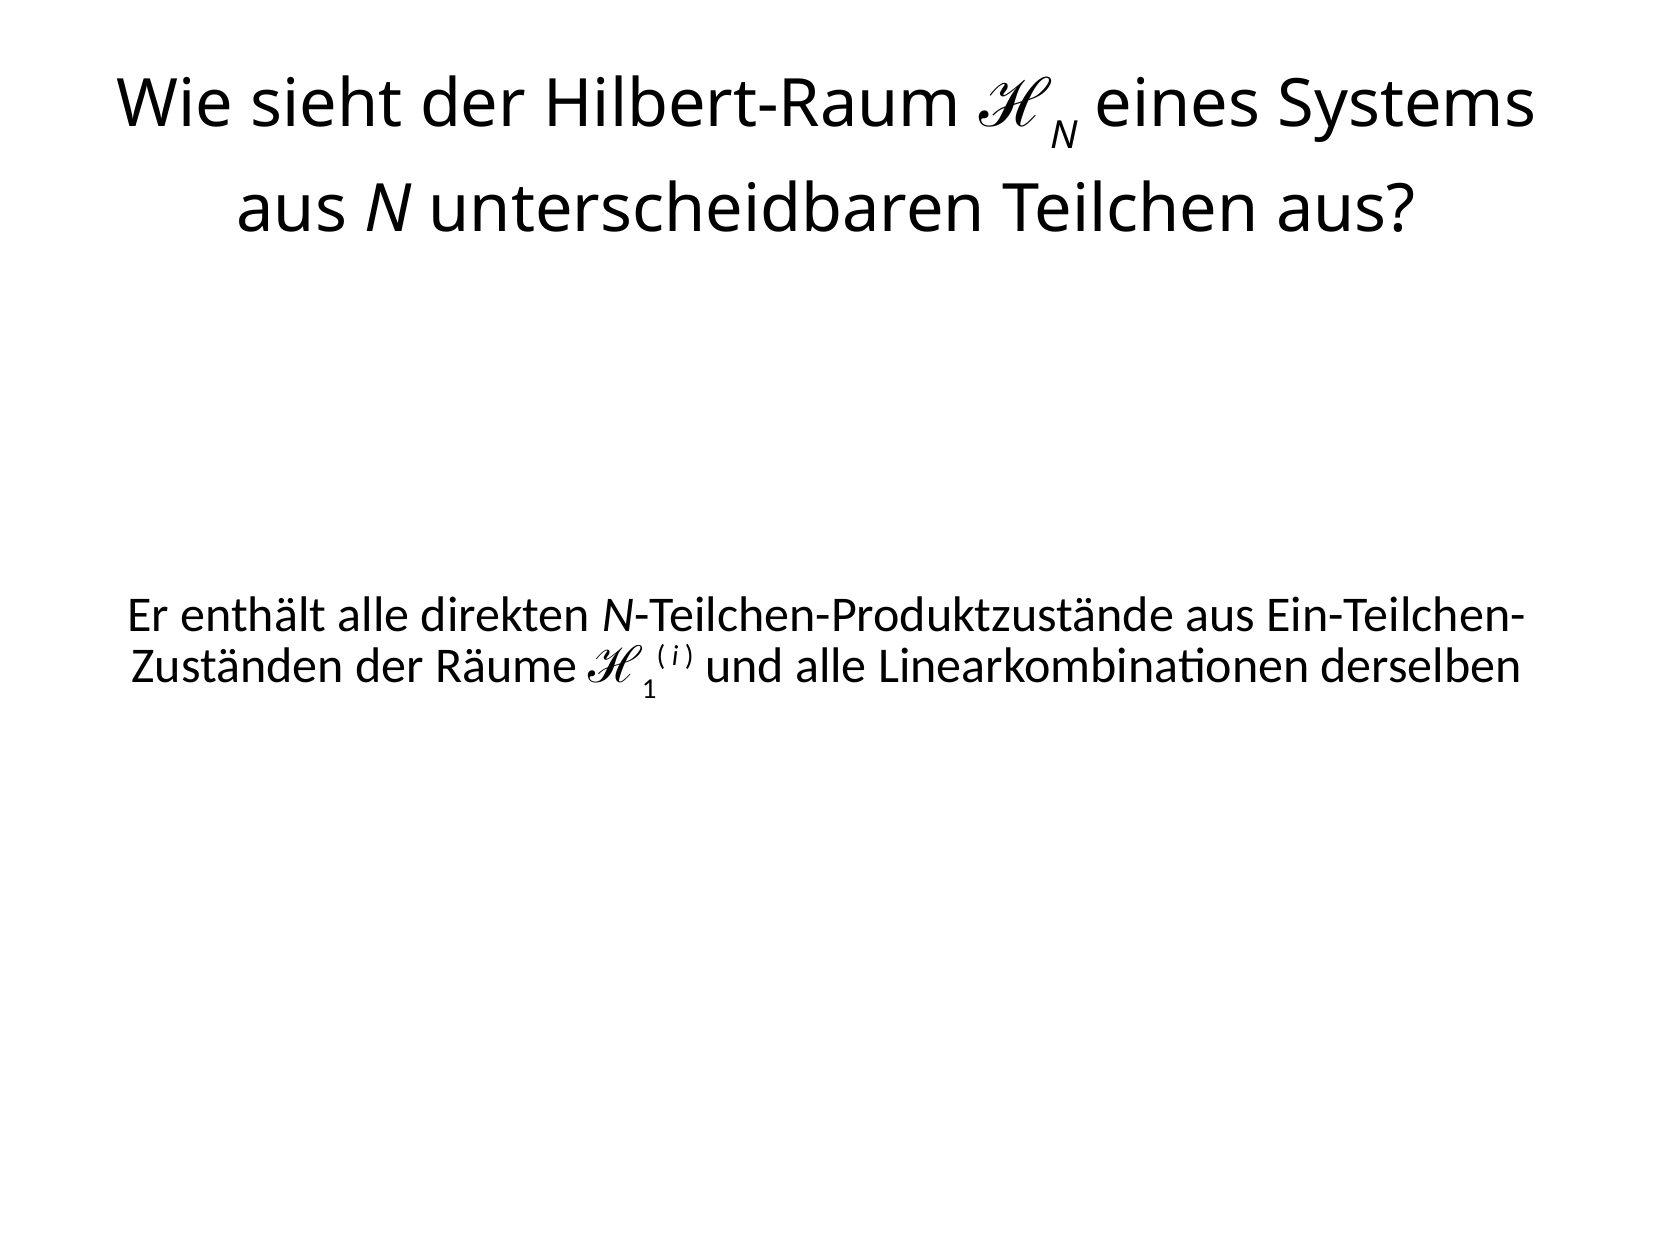

# Wie sieht der Hilbert-Raum ℋN eines Systems aus N unterscheidbaren Teilchen aus?
Er enthält alle direkten N-Teilchen-Produktzustände aus Ein-Teilchen-Zuständen der Räume ℋ1( i ) und alle Linearkombinationen derselben